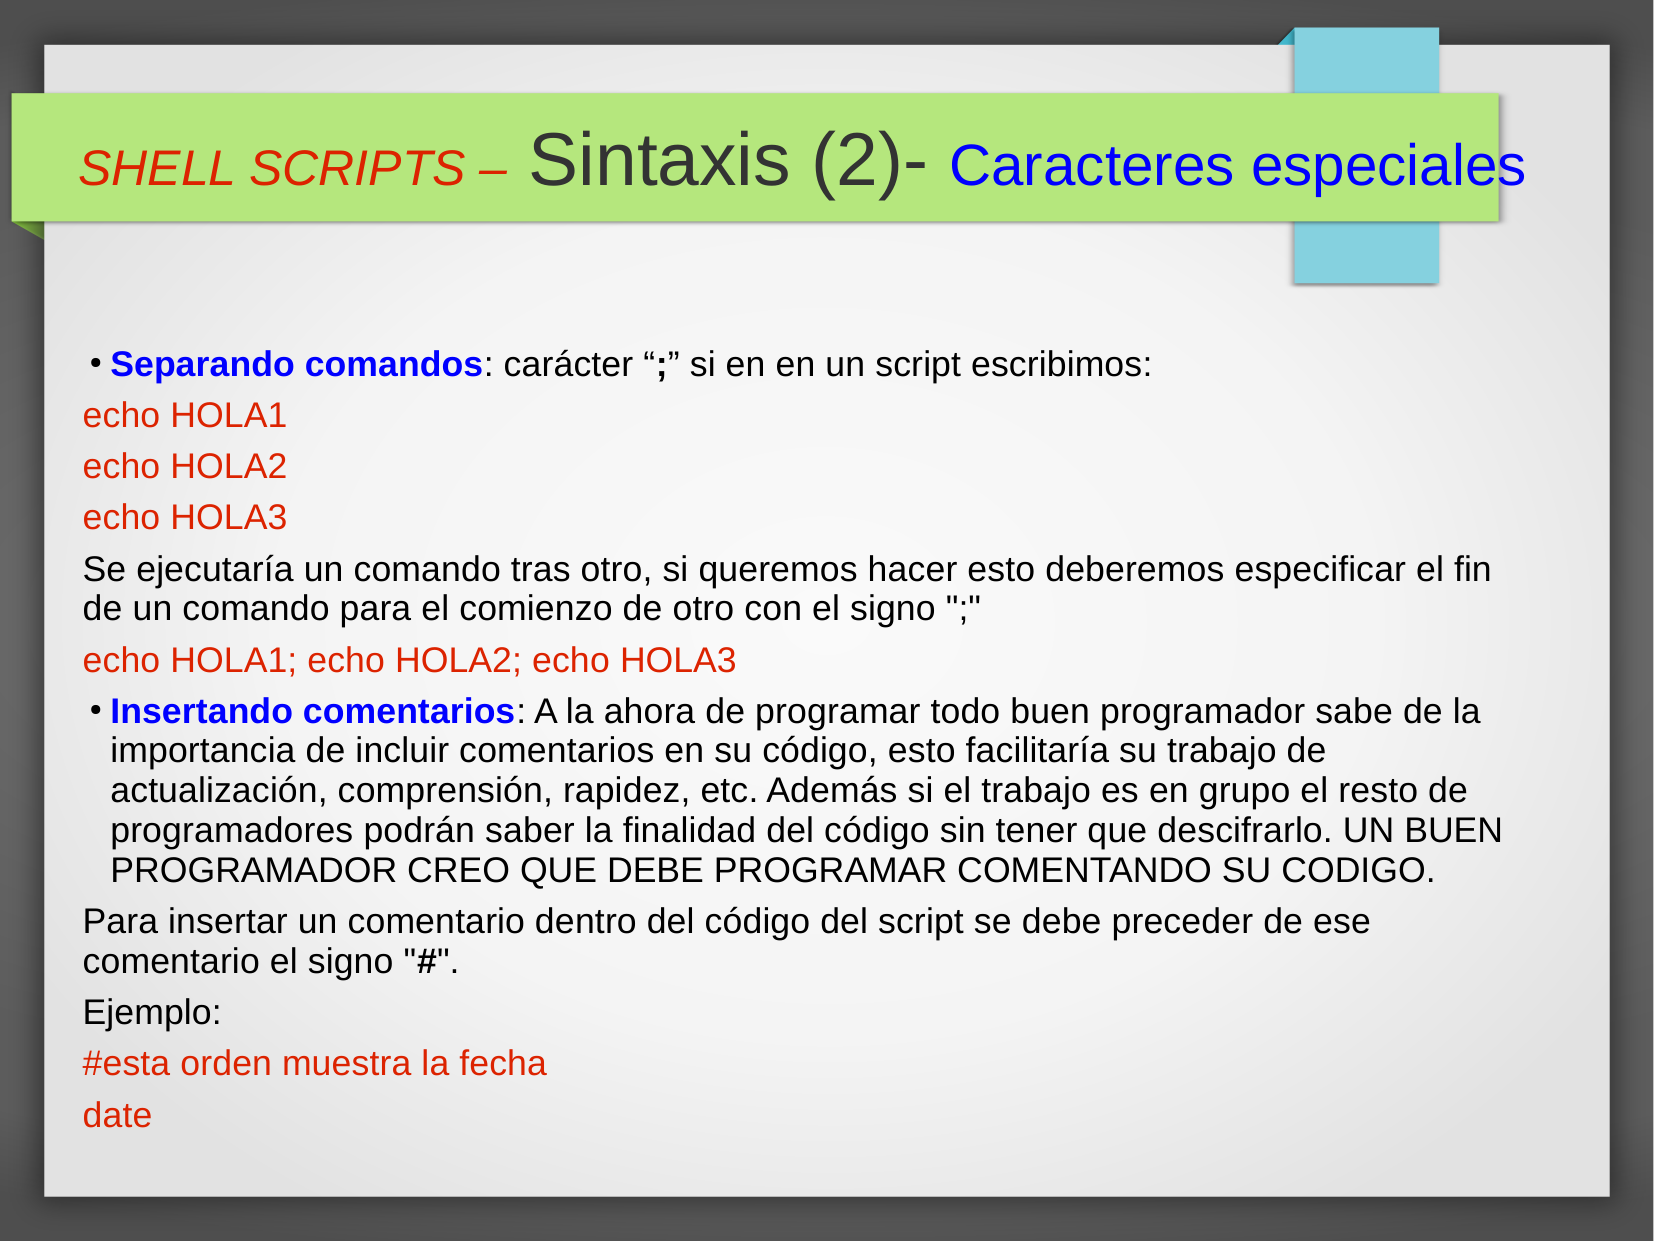

# SHELL SCRIPTS – Sintaxis (2)- Caracteres especiales
Separando comandos: carácter “;” si en en un script escribimos:
echo HOLA1
echo HOLA2
echo HOLA3
Se ejecutaría un comando tras otro, si queremos hacer esto deberemos especificar el fin de un comando para el comienzo de otro con el signo ";"
echo HOLA1; echo HOLA2; echo HOLA3
Insertando comentarios: A la ahora de programar todo buen programador sabe de la importancia de incluir comentarios en su código, esto facilitaría su trabajo de actualización, comprensión, rapidez, etc. Además si el trabajo es en grupo el resto de programadores podrán saber la finalidad del código sin tener que descifrarlo. UN BUEN PROGRAMADOR CREO QUE DEBE PROGRAMAR COMENTANDO SU CODIGO.
Para insertar un comentario dentro del código del script se debe preceder de ese comentario el signo "#".
Ejemplo:
#esta orden muestra la fecha
date